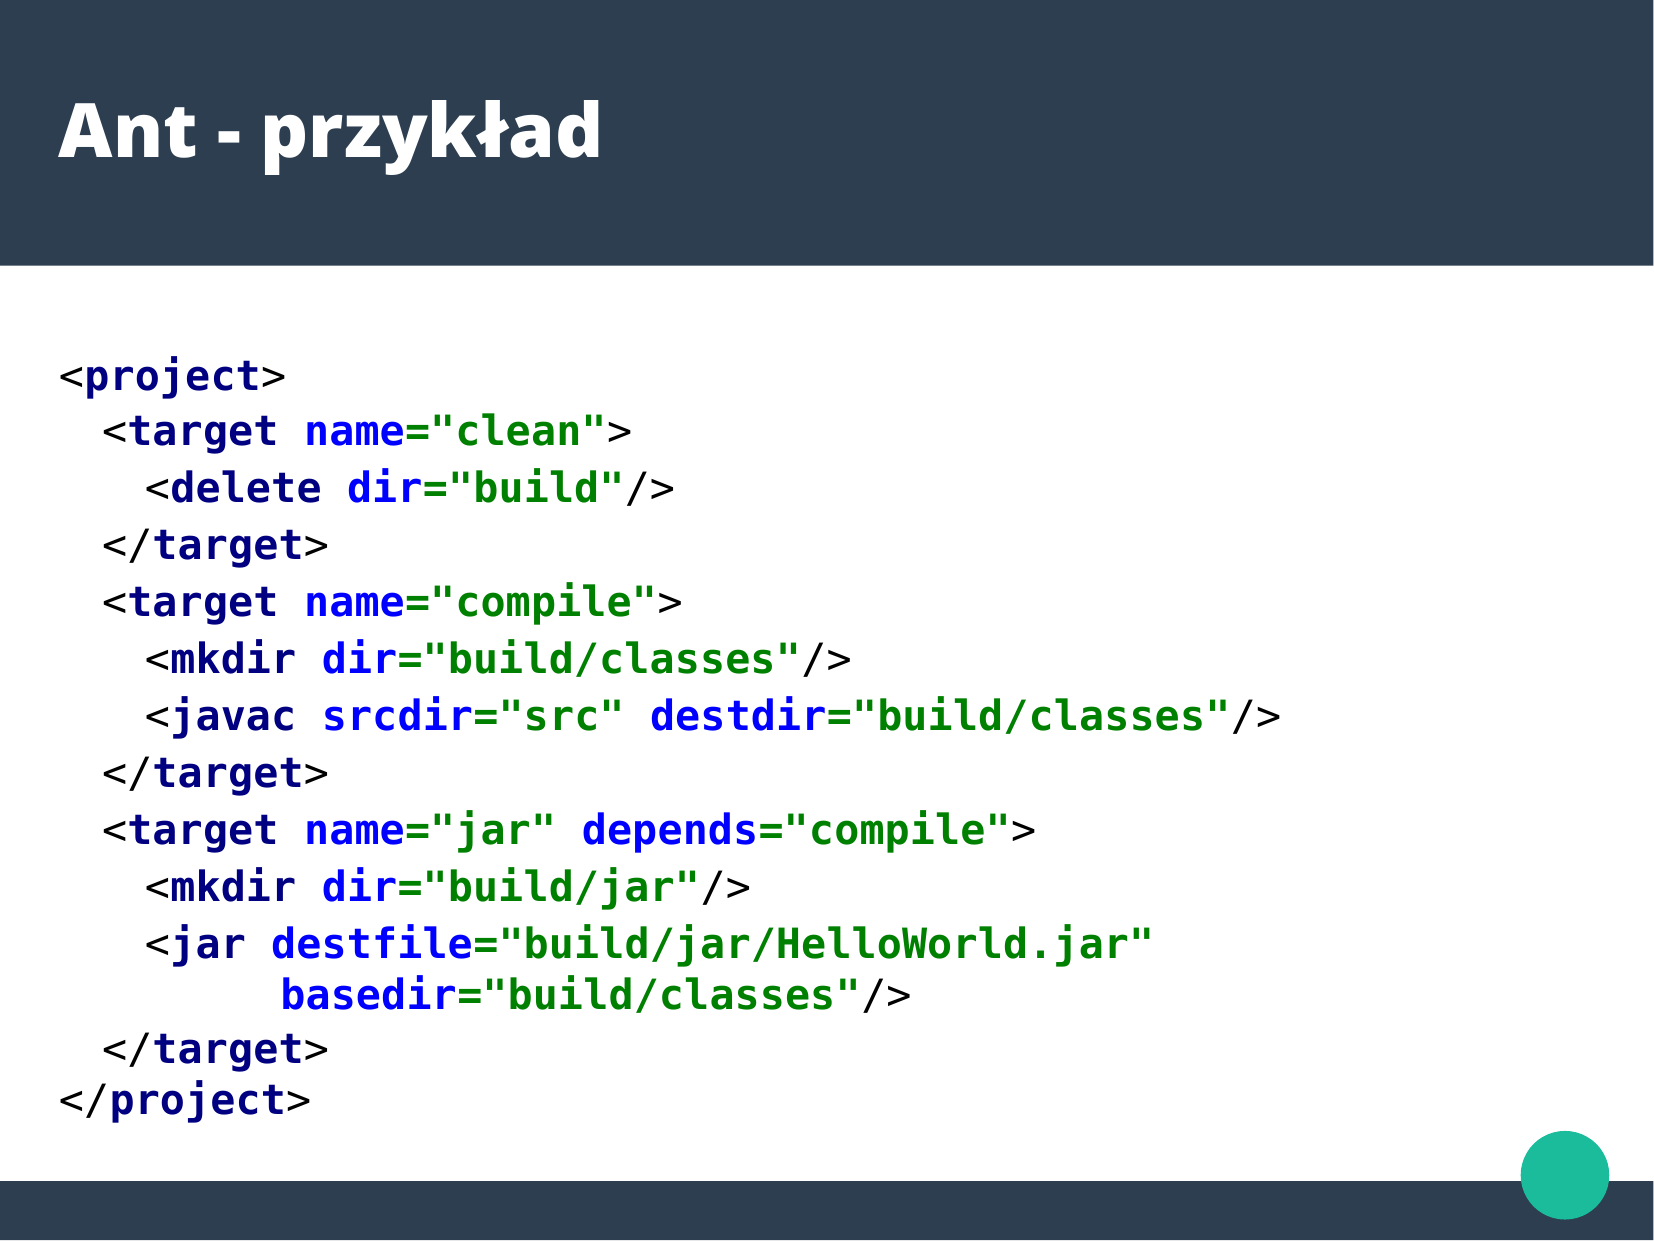

# Ant - przykład
<project>
 <target name="clean">
 <delete dir="build"/>
 </target>
 <target name="compile">
 <mkdir dir="build/classes"/>
 <javac srcdir="src" destdir="build/classes"/>
 </target>
 <target name="jar" depends="compile">
 <mkdir dir="build/jar"/>
 <jar destfile="build/jar/HelloWorld.jar"
			basedir="build/classes"/>
 </target>
</project>